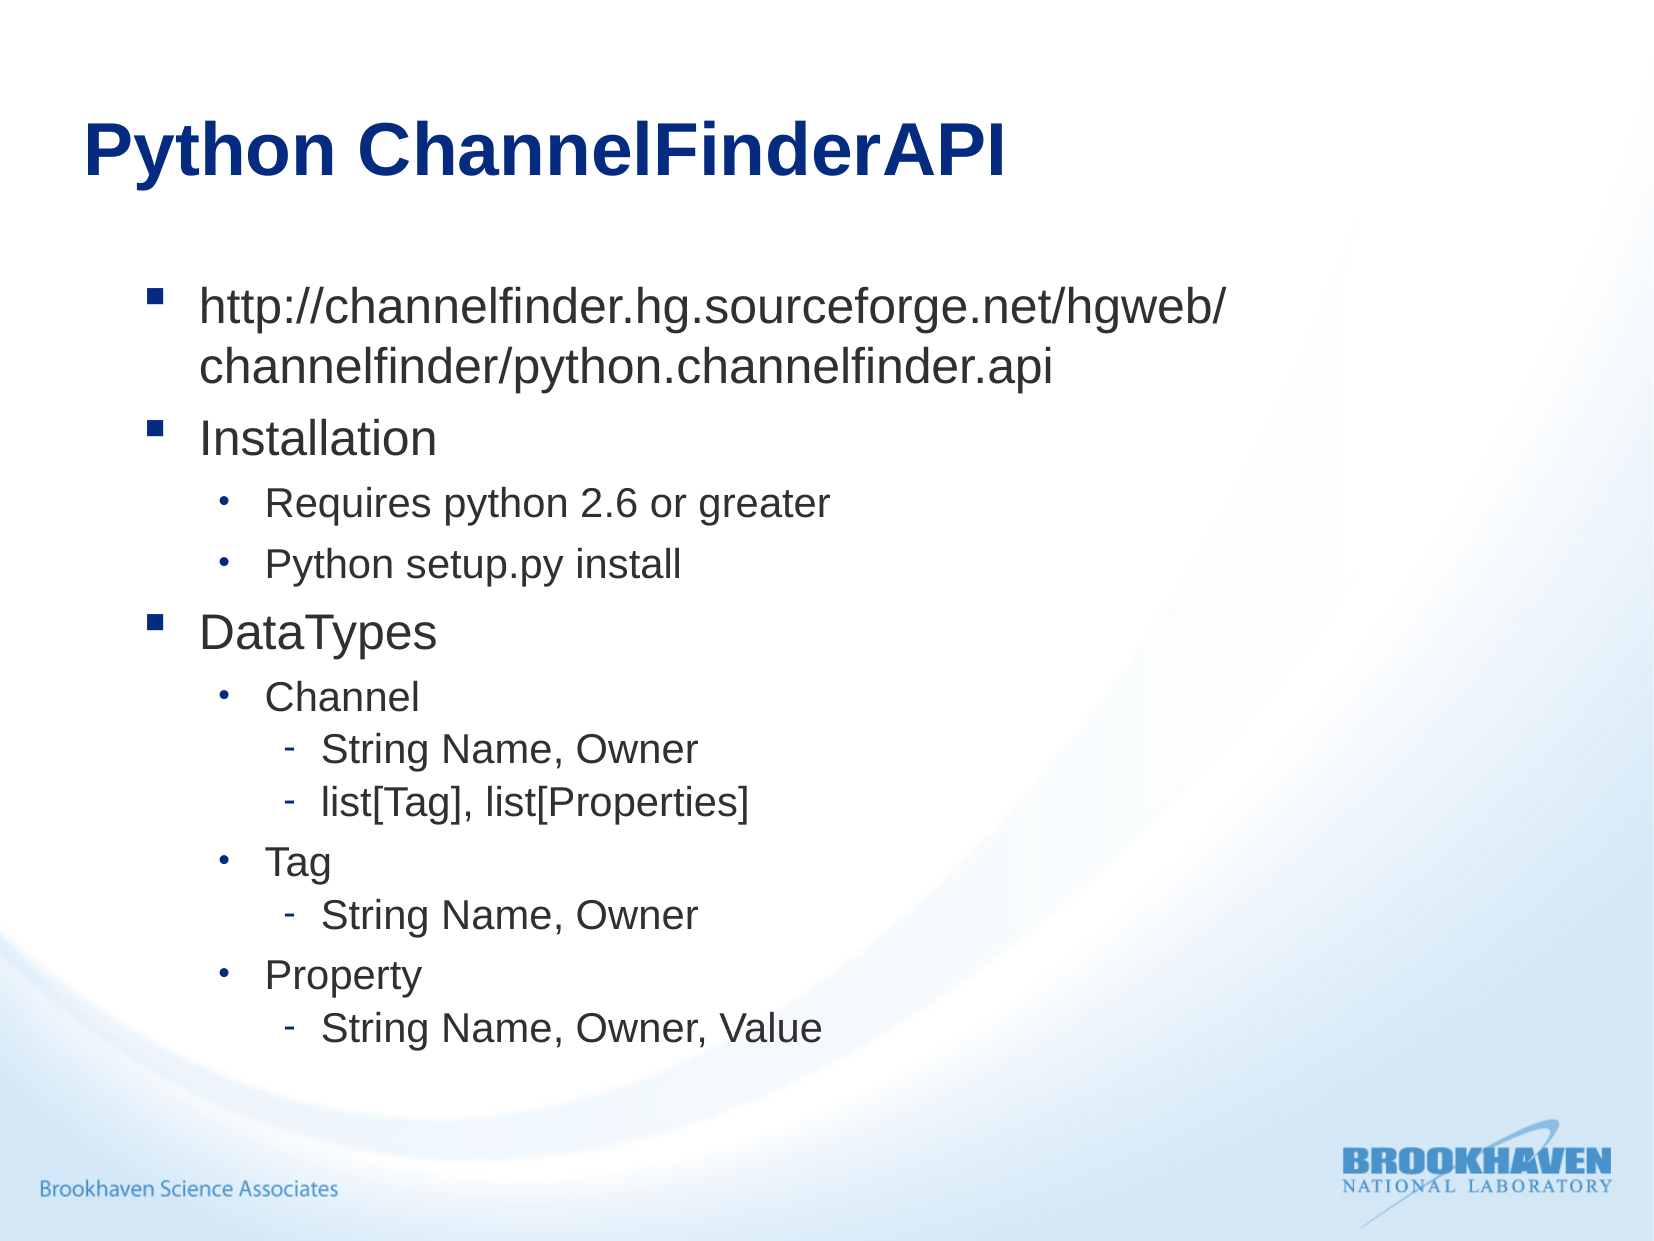

# Python ChannelFinderAPI
http://channelfinder.hg.sourceforge.net/hgweb/channelfinder/python.channelfinder.api
Installation
Requires python 2.6 or greater
Python setup.py install
DataTypes
Channel
String Name, Owner
list[Tag], list[Properties]
Tag
String Name, Owner
Property
String Name, Owner, Value